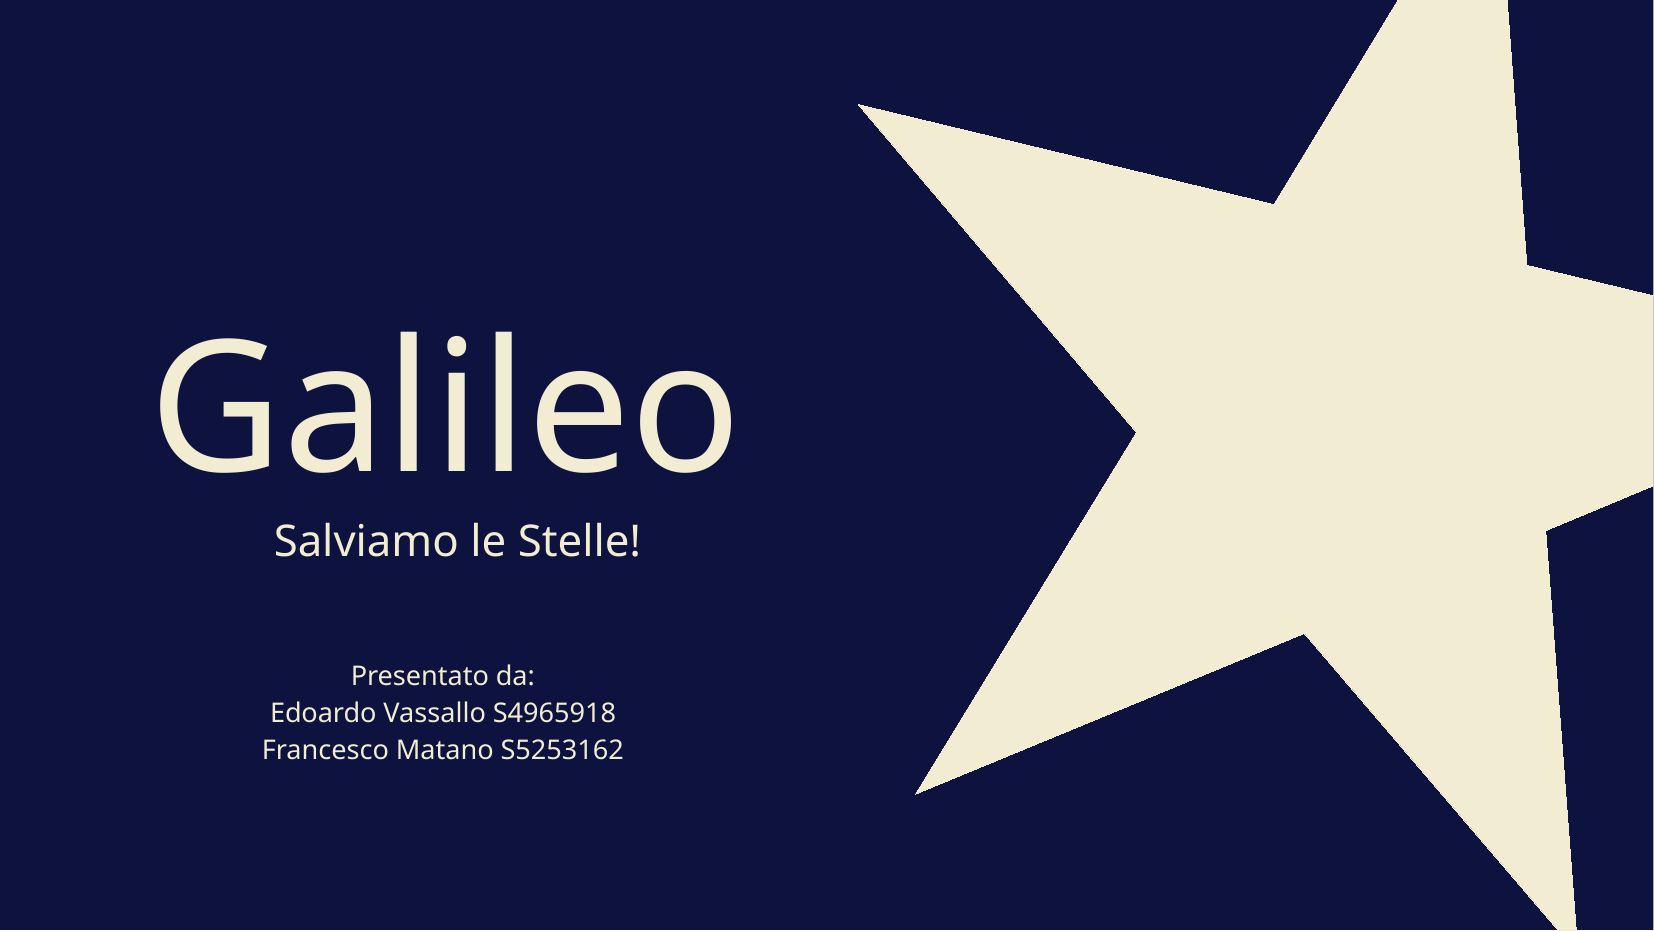

# Galileo
Salviamo le Stelle!
Presentato da:
Edoardo Vassallo S4965918
Francesco Matano S5253162